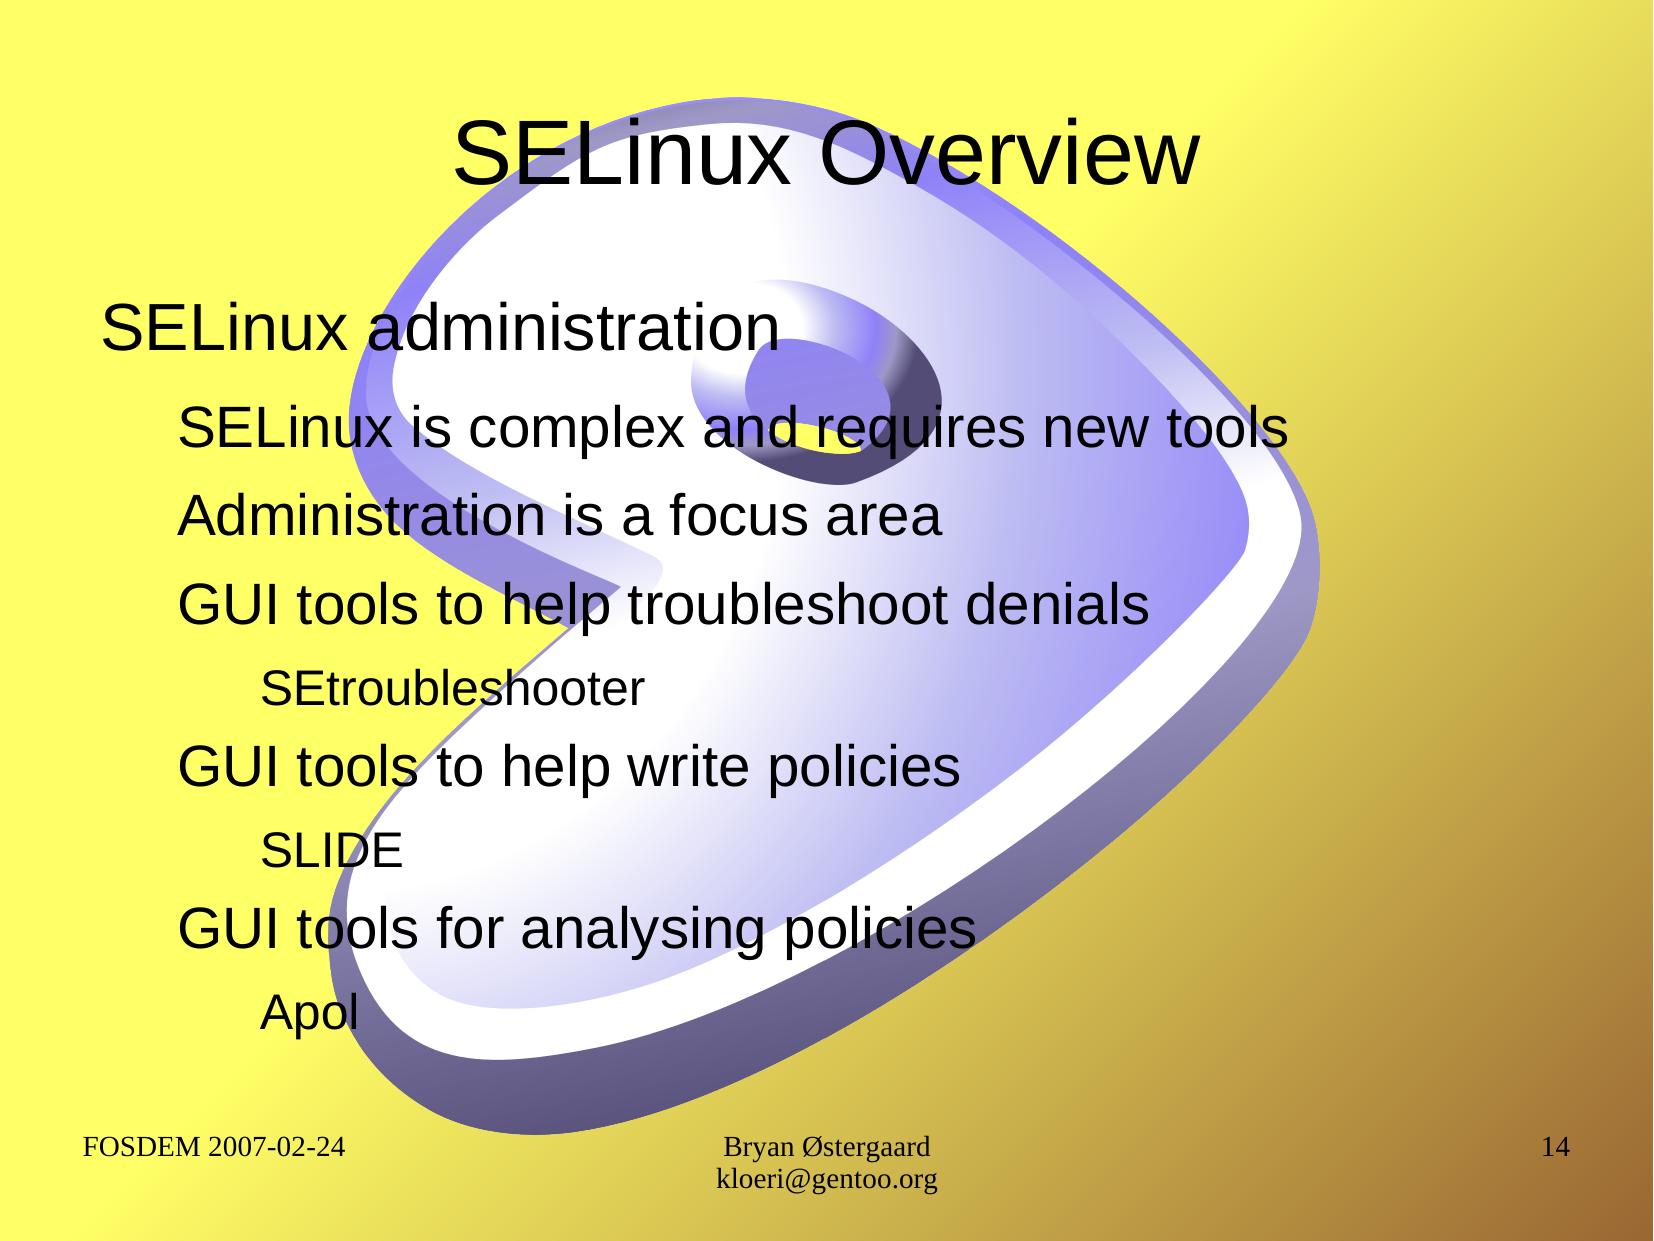

# SELinux Overview
SELinux administration
SELinux is complex and requires new tools
Administration is a focus area
GUI tools to help troubleshoot denials
SEtroubleshooter
GUI tools to help write policies
SLIDE
GUI tools for analysing policies
Apol
14